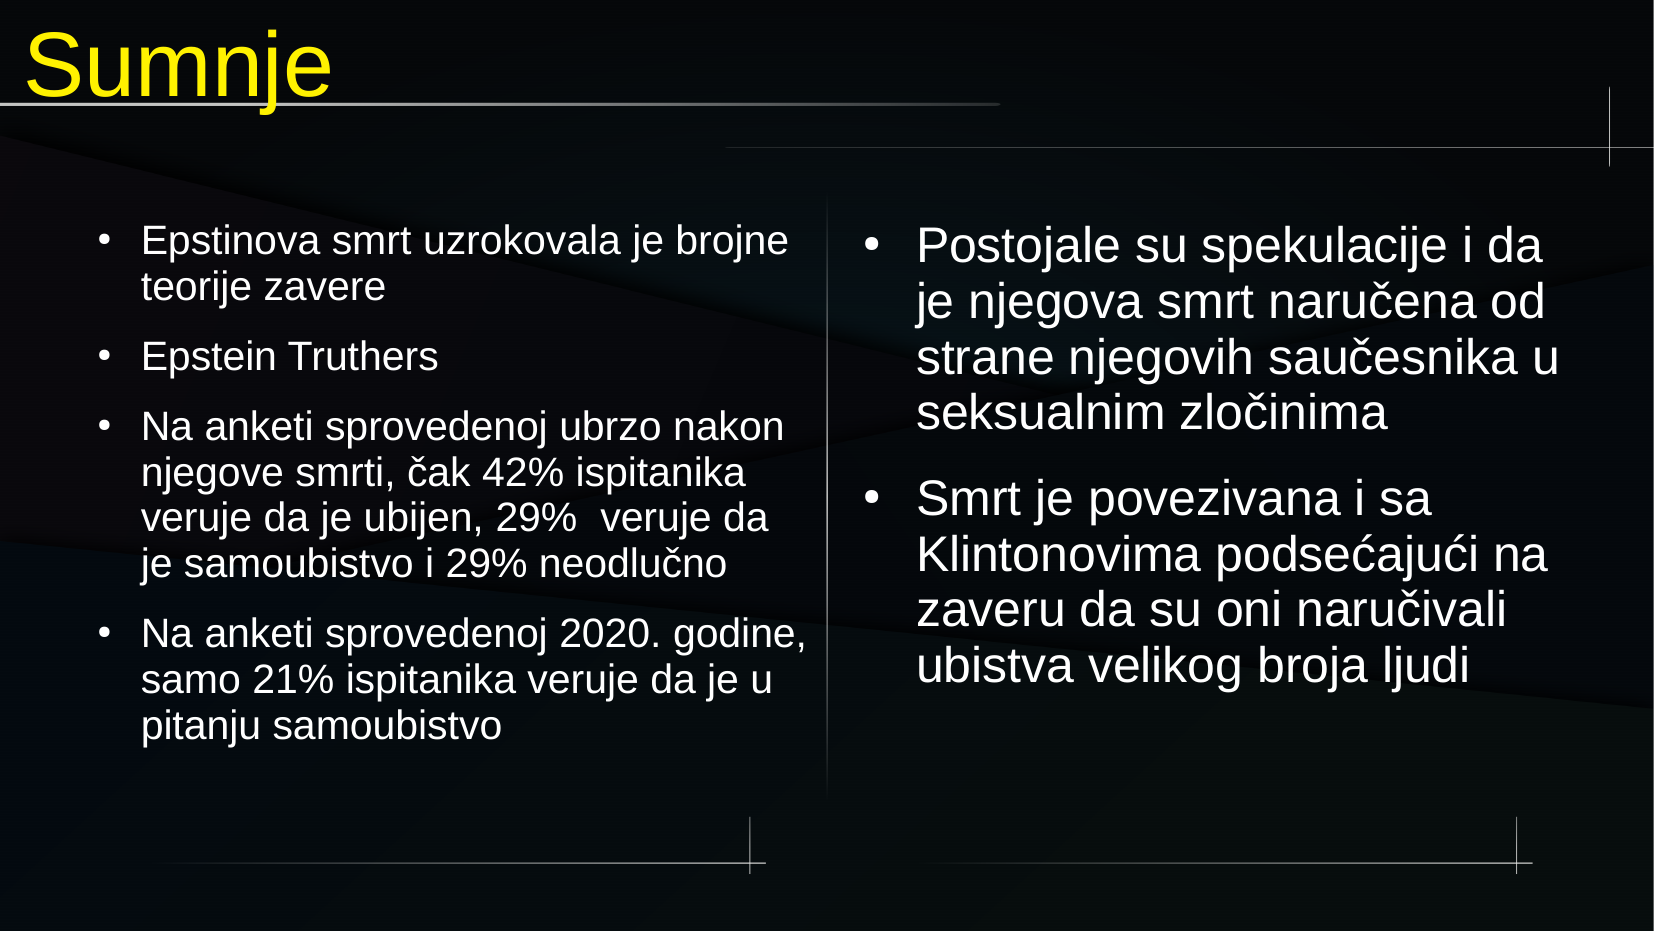

# Sumnje
Epstinova smrt uzrokovala je brojne teorije zavere
Epstein Truthers
Na anketi sprovedenoj ubrzo nakon njegove smrti, čak 42% ispitanika veruje da je ubijen, 29% veruje da je samoubistvo i 29% neodlučno
Na anketi sprovedenoj 2020. godine, samo 21% ispitanika veruje da je u pitanju samoubistvo
Postojale su spekulacije i da je njegova smrt naručena od strane njegovih saučesnika u seksualnim zločinima
Smrt je povezivana i sa Klintonovima podsećajući na zaveru da su oni naručivali ubistva velikog broja ljudi